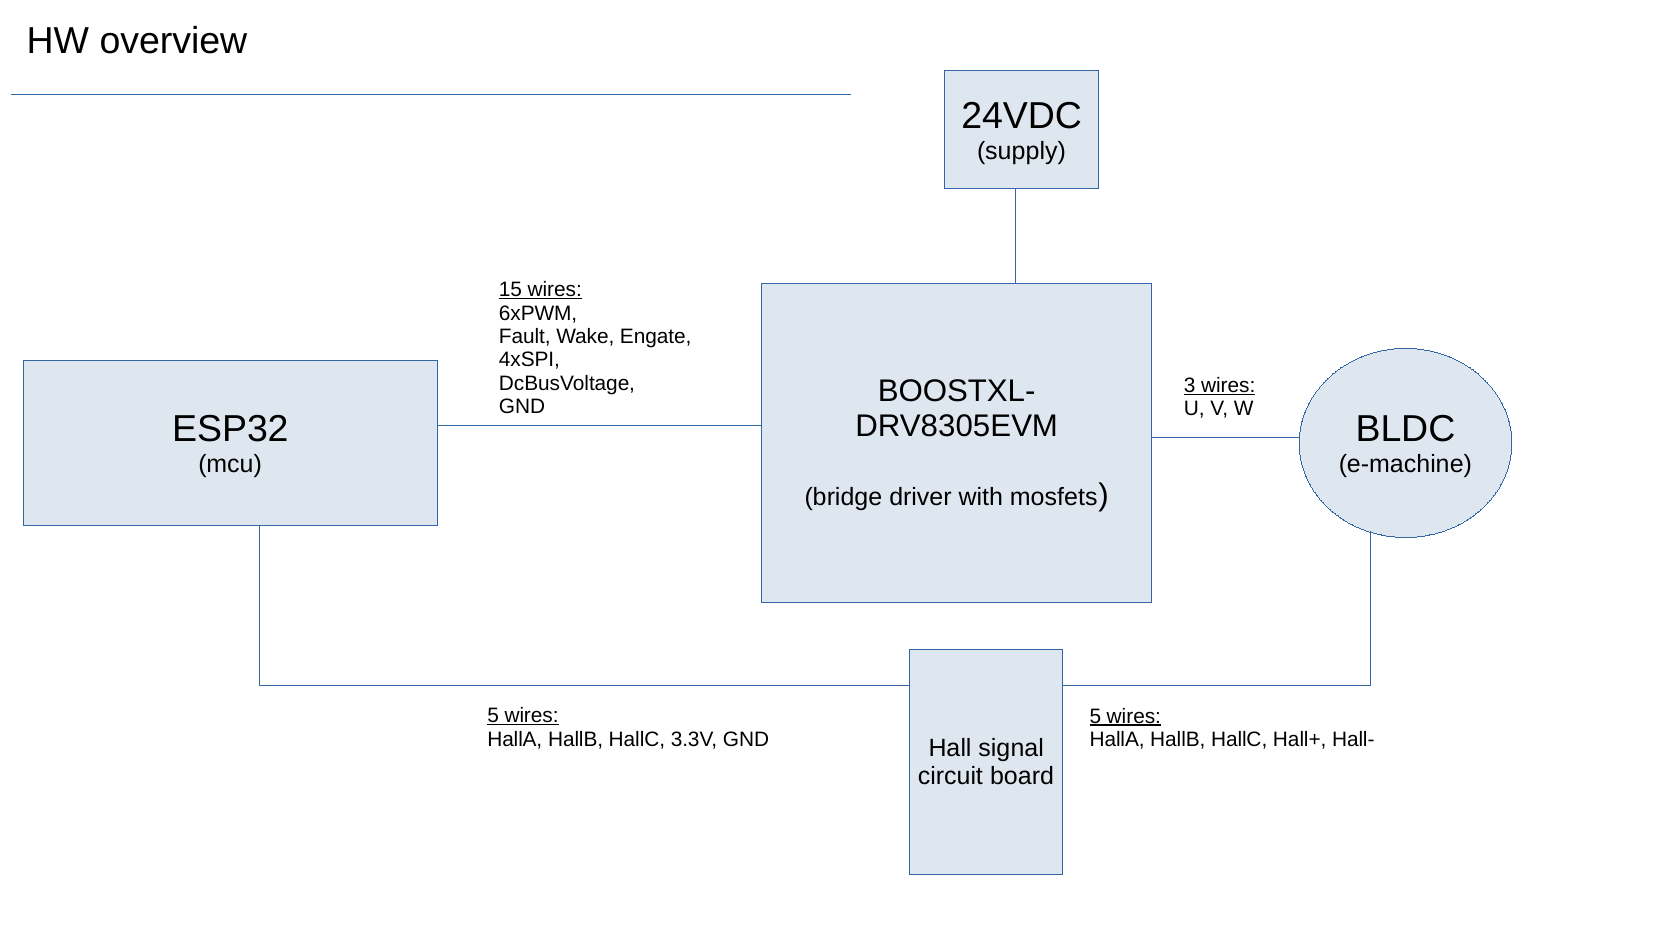

HW overview
24VDC
(supply)
15 wires:
6xPWM,
Fault, Wake, Engate,
4xSPI,
DcBusVoltage,
GND
BOOSTXL-
DRV8305EVM
(bridge driver with mosfets)
BOOSTXL-
DRV8305EVM
(bridge driver with mosfets)
BLDC
(e-machine)
ESP32
(mcu)
3 wires:
U, V, W
Hall signal
circuit board
5 wires:
HallA, HallB, HallC, 3.3V, GND
5 wires:
HallA, HallB, HallC, Hall+, Hall-